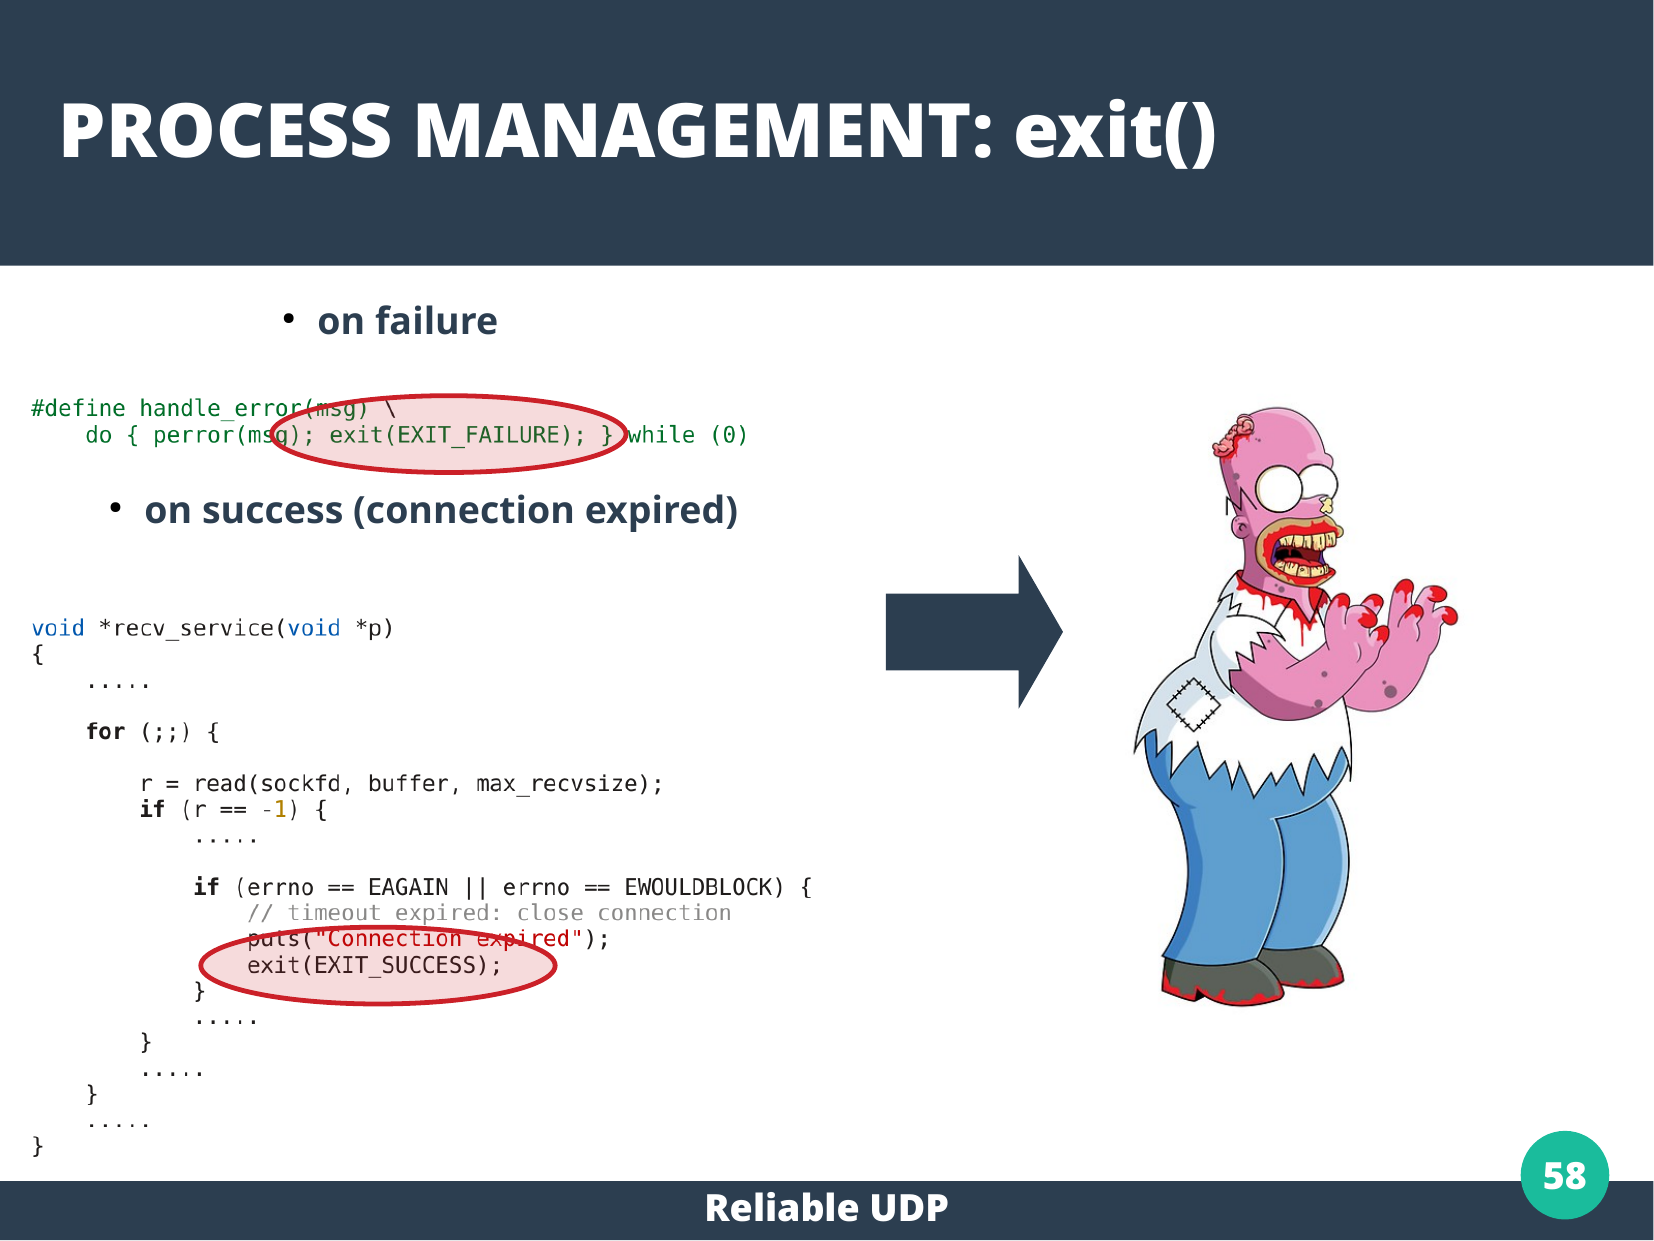

# PROCESS MANAGEMENT: exit()
58
Reliable UDP